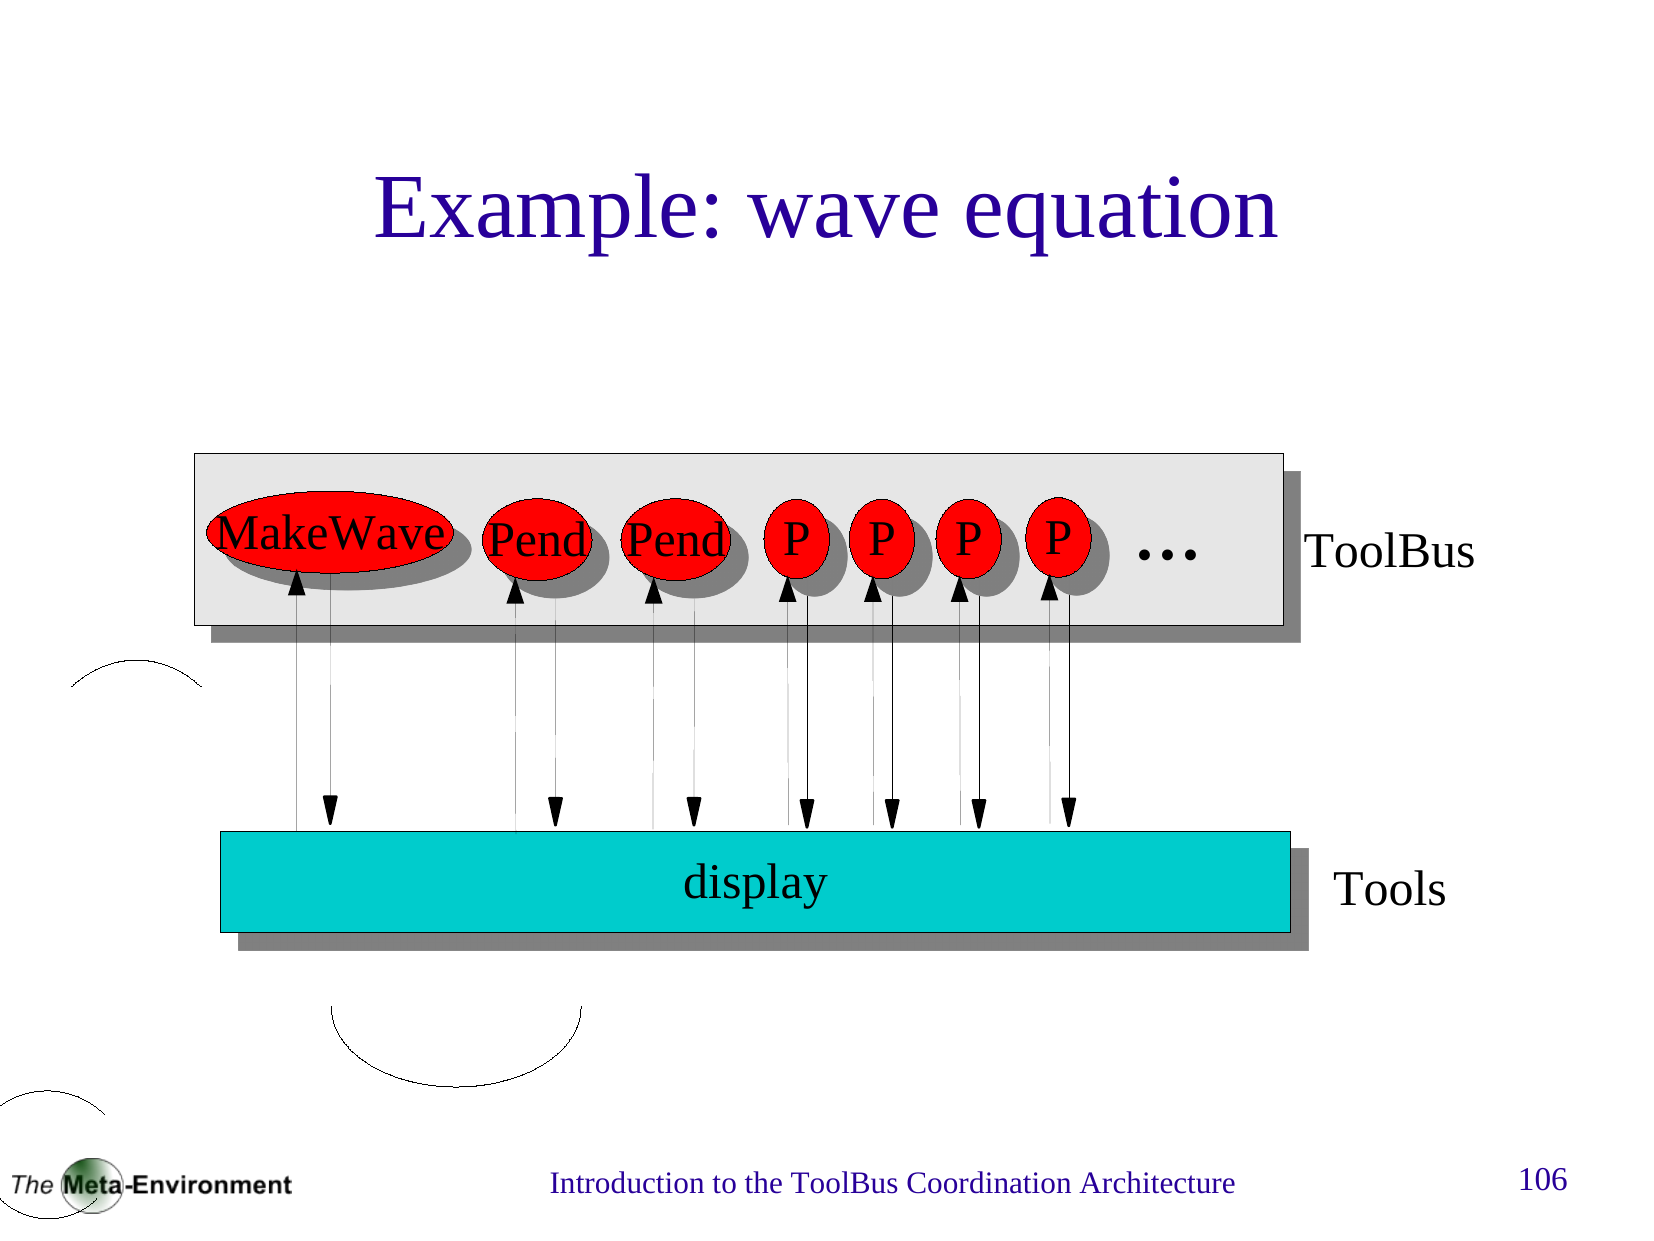

# Example: wave equation
...
MakeWave
P
Pend
Pend
P
P
P
ToolBus
display
Tools